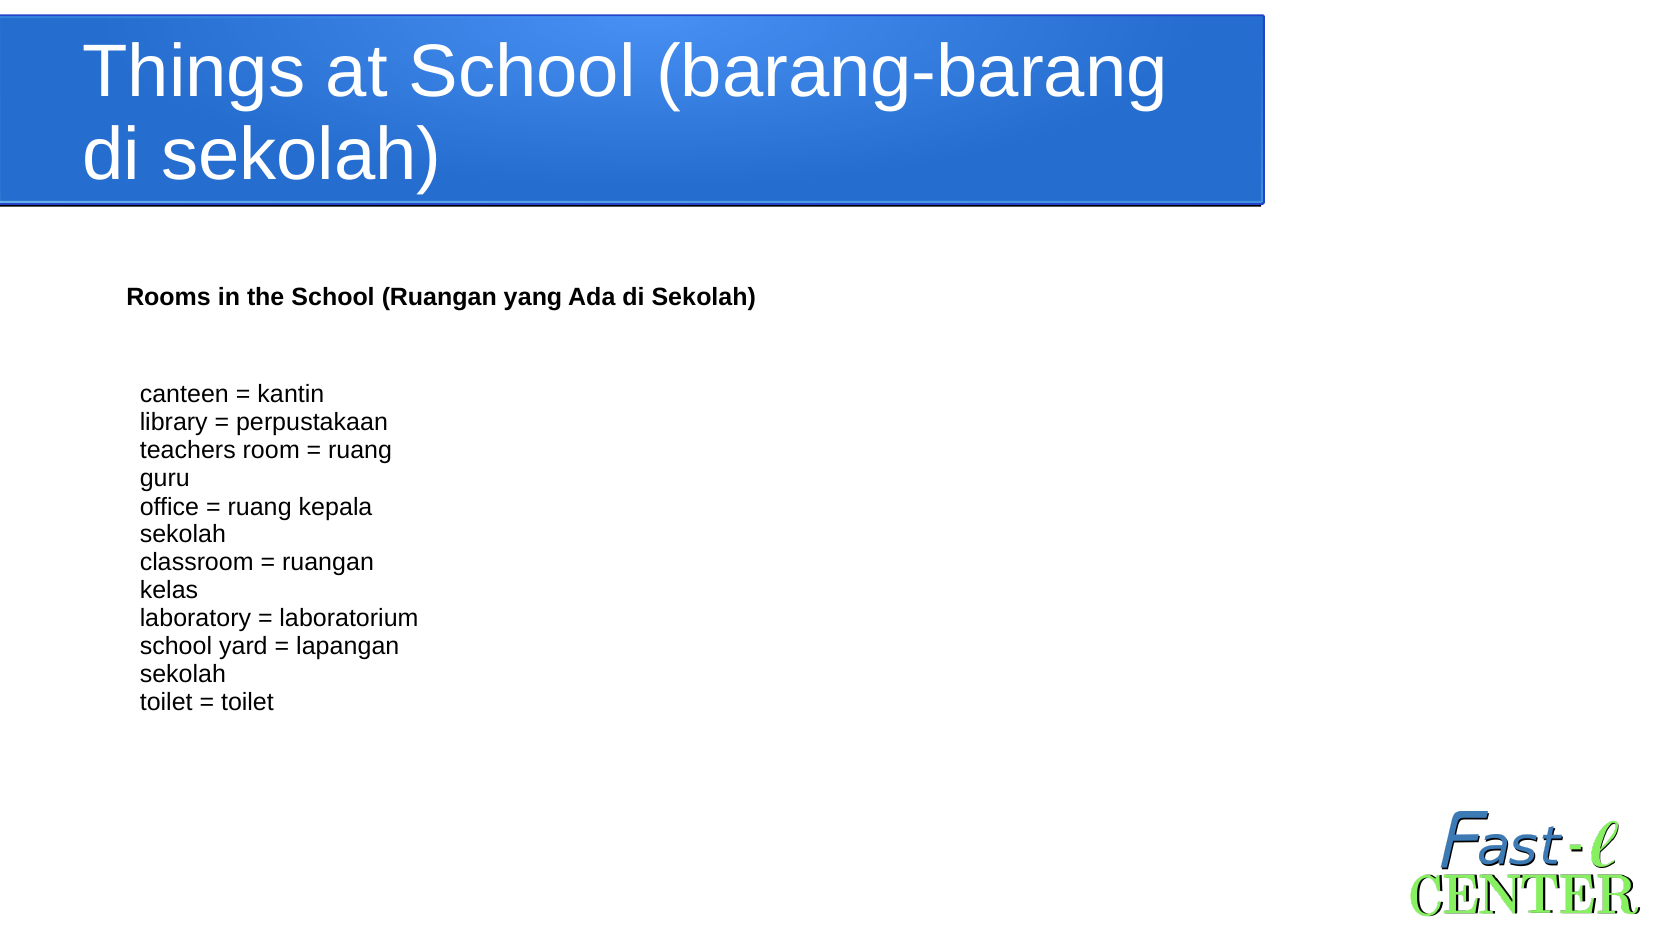

# Things at School (barang-barang di sekolah)
Rooms in the School (Ruangan yang Ada di Sekolah)
canteen = kantin
library = perpustakaan
teachers room = ruang guru
office = ruang kepala sekolah
classroom = ruangan kelas
laboratory = laboratorium
school yard = lapangan sekolah
toilet = toilet